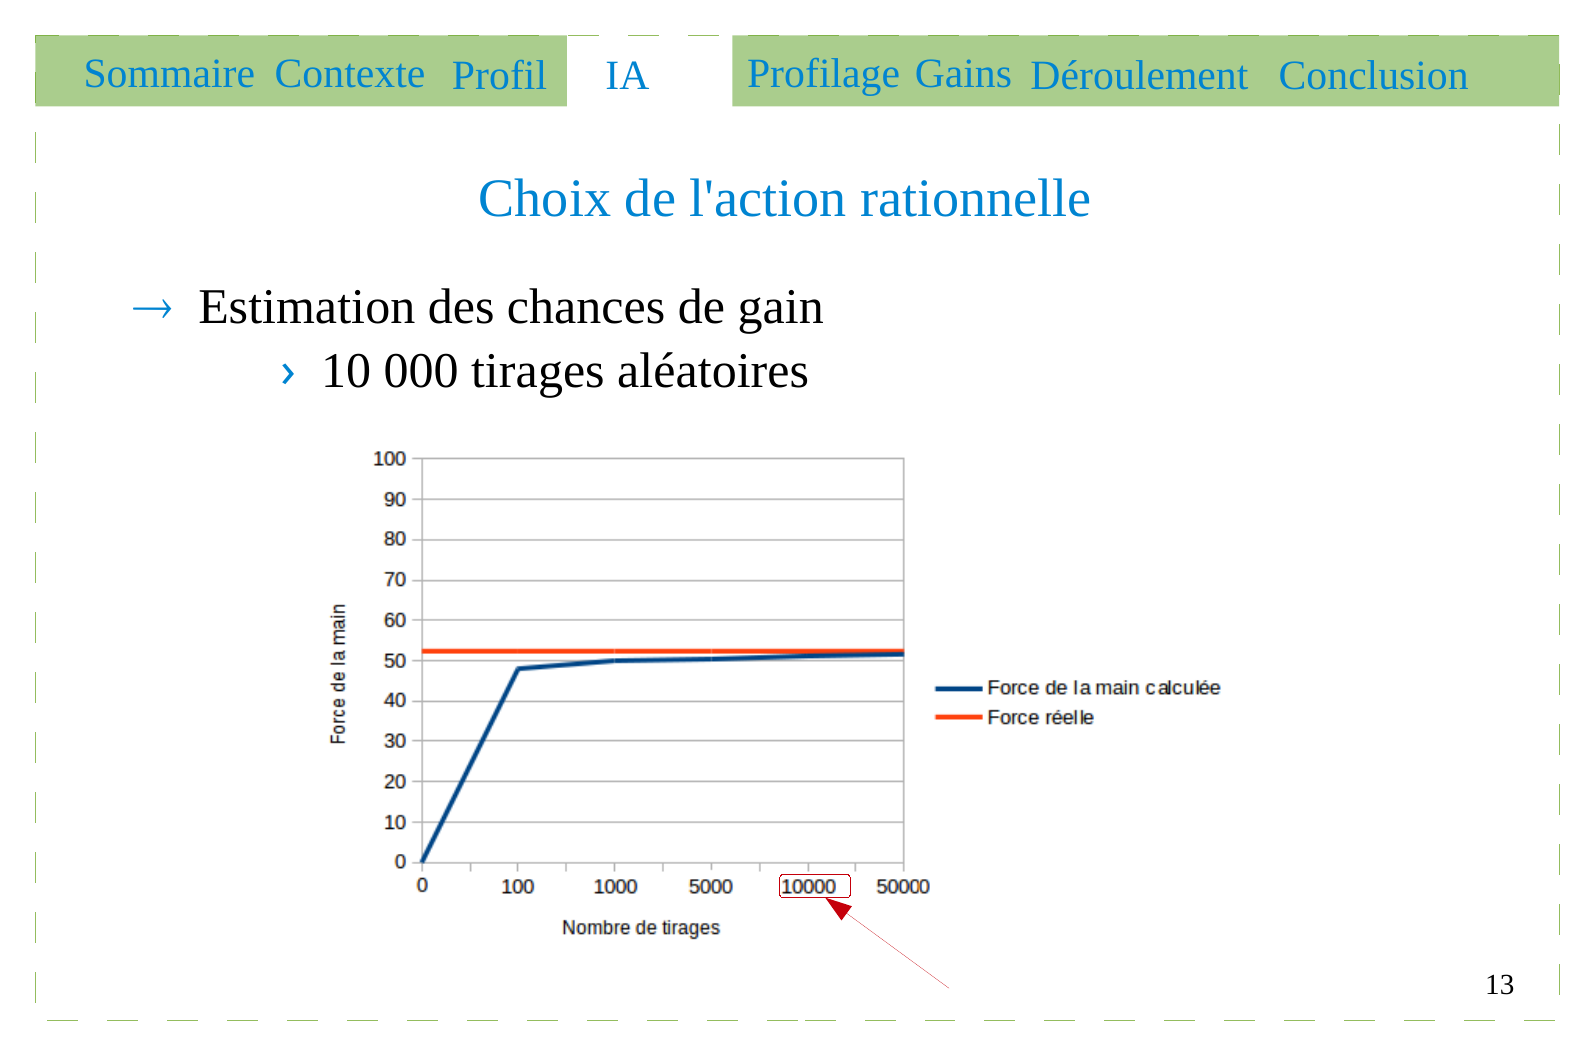

Profilage
Gains
Sommaire
Contexte
Profil
Déroulement
Conclusion
IA
Choix de l'action rationnelle
® Estimation des chances de gain
		› 10 000 tirages aléatoires
13